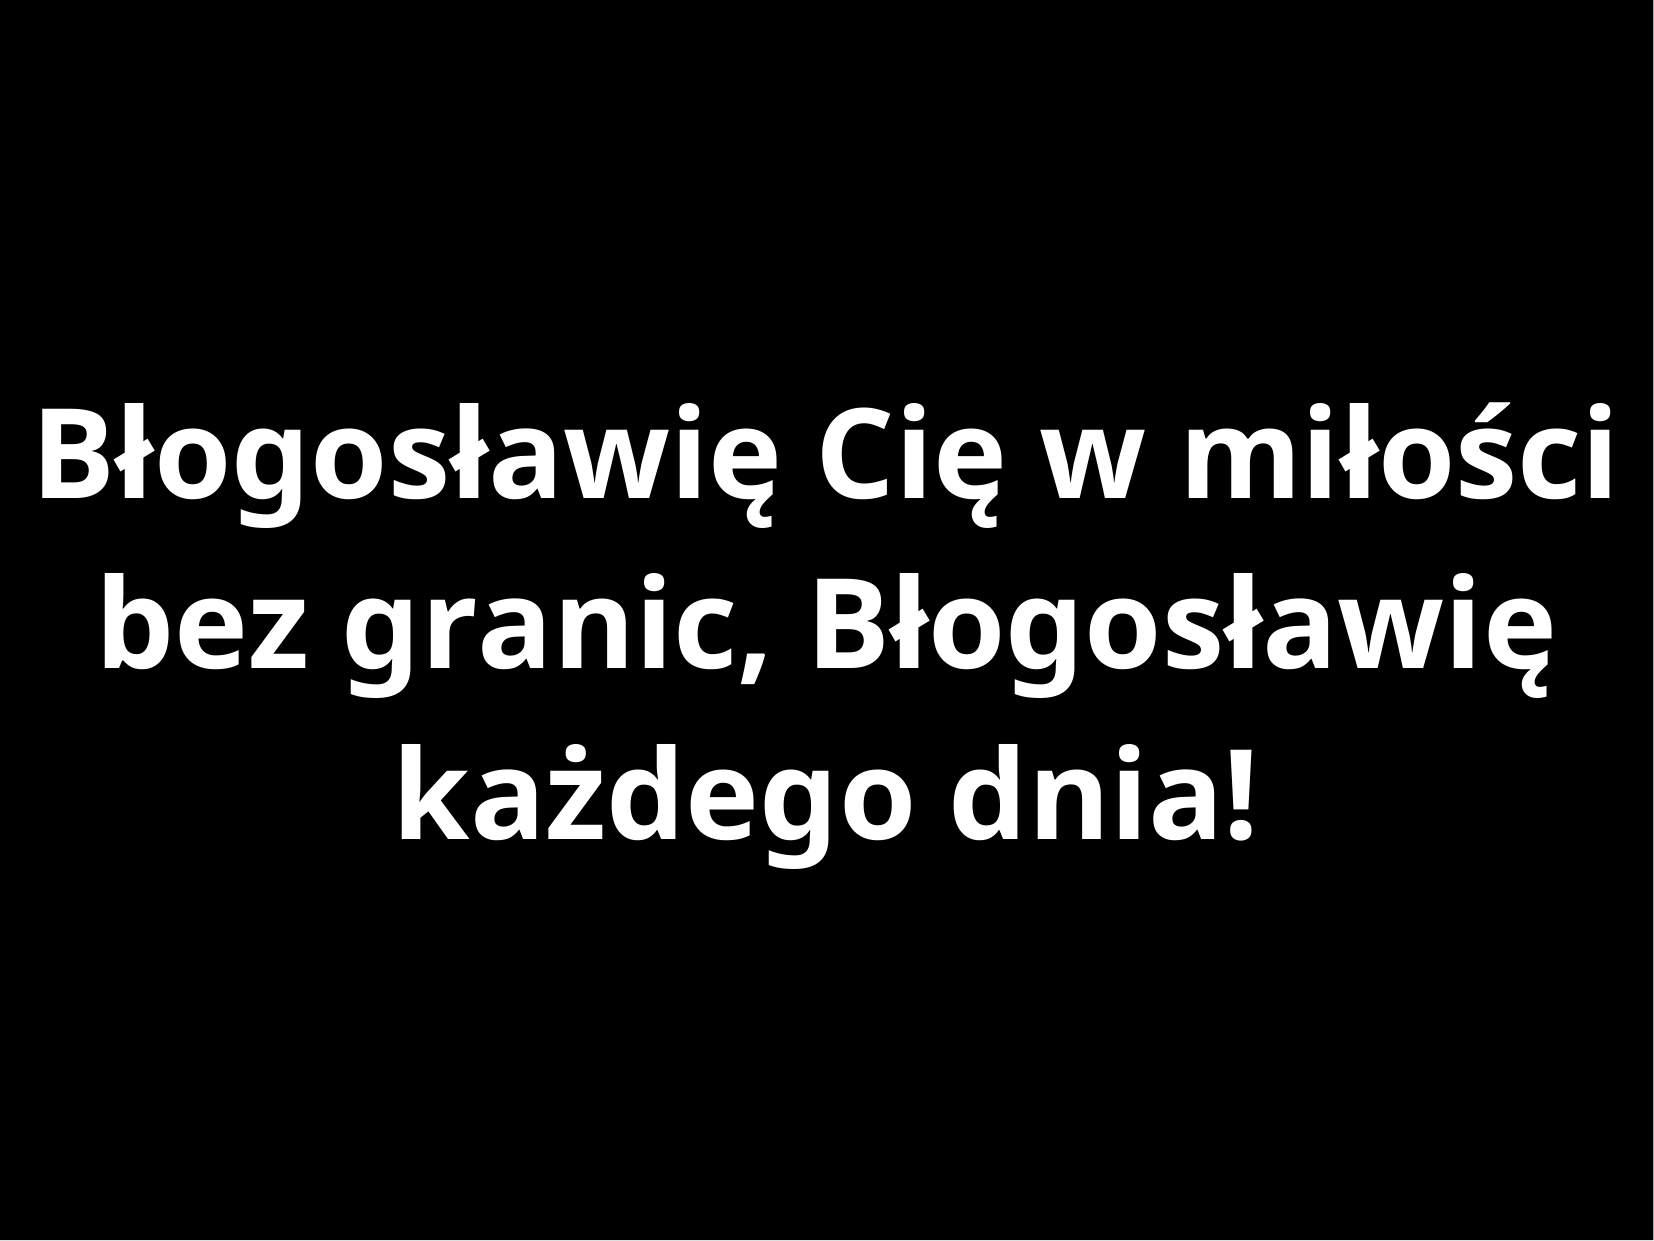

# Błogosławię Cię w miłości bez granic, Błogosławię każdego dnia!